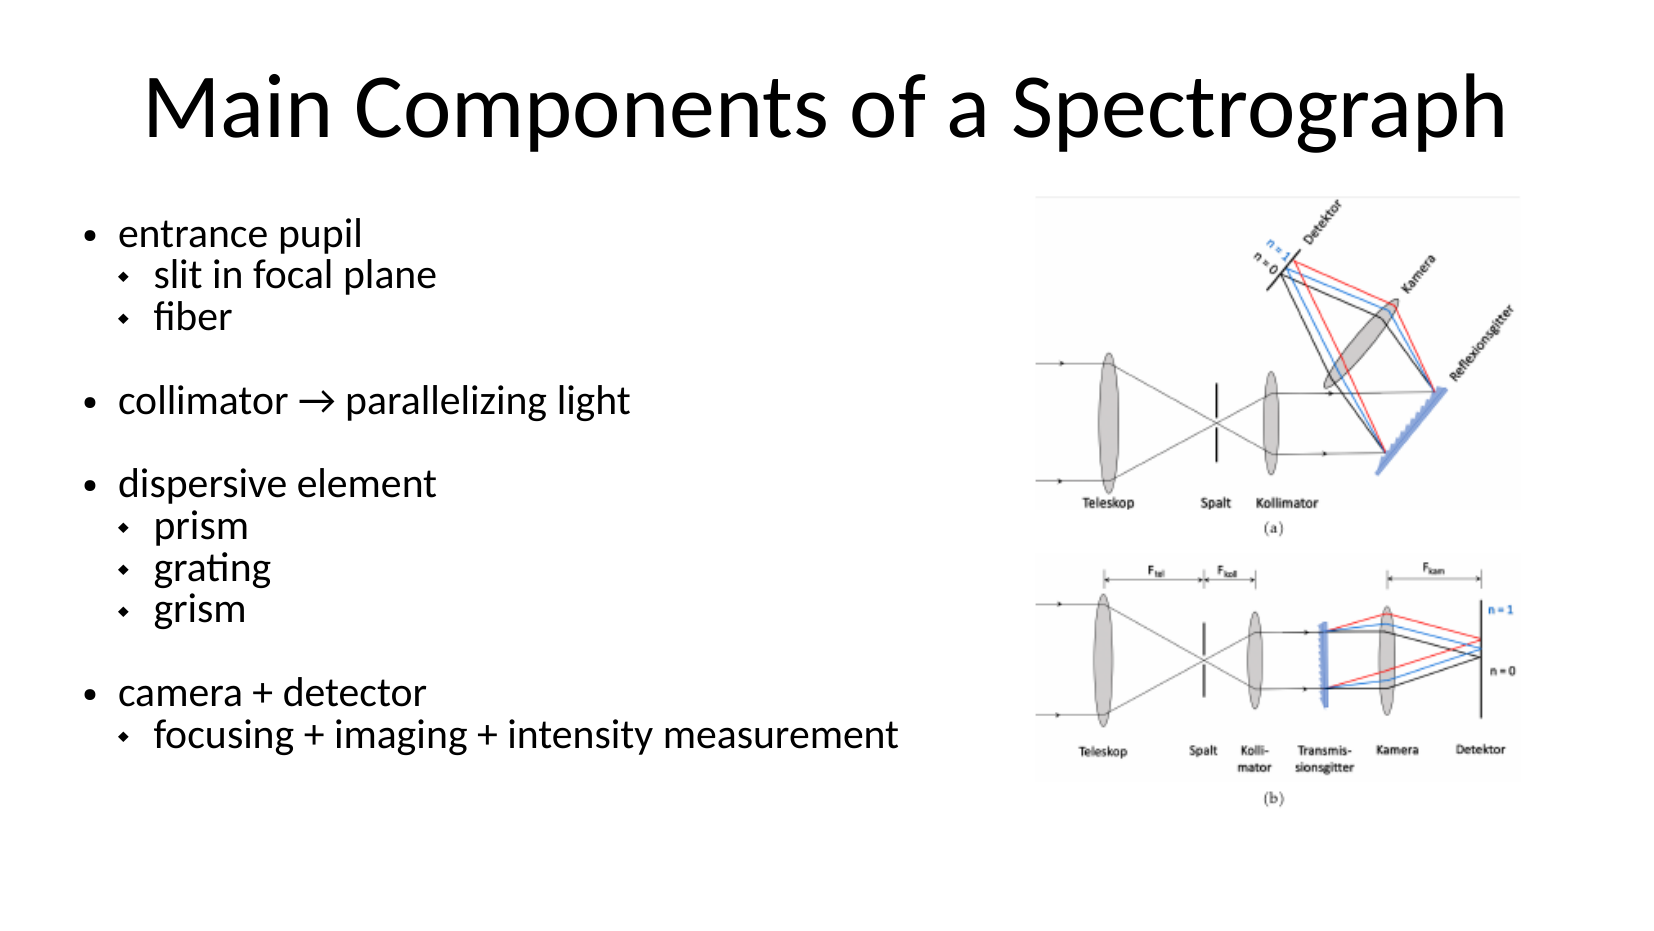

# Main Components of a Spectrograph
entrance pupil
slit in focal plane
fiber
collimator → parallelizing light
dispersive element
prism
grating
grism
camera + detector
focusing + imaging + intensity measurement